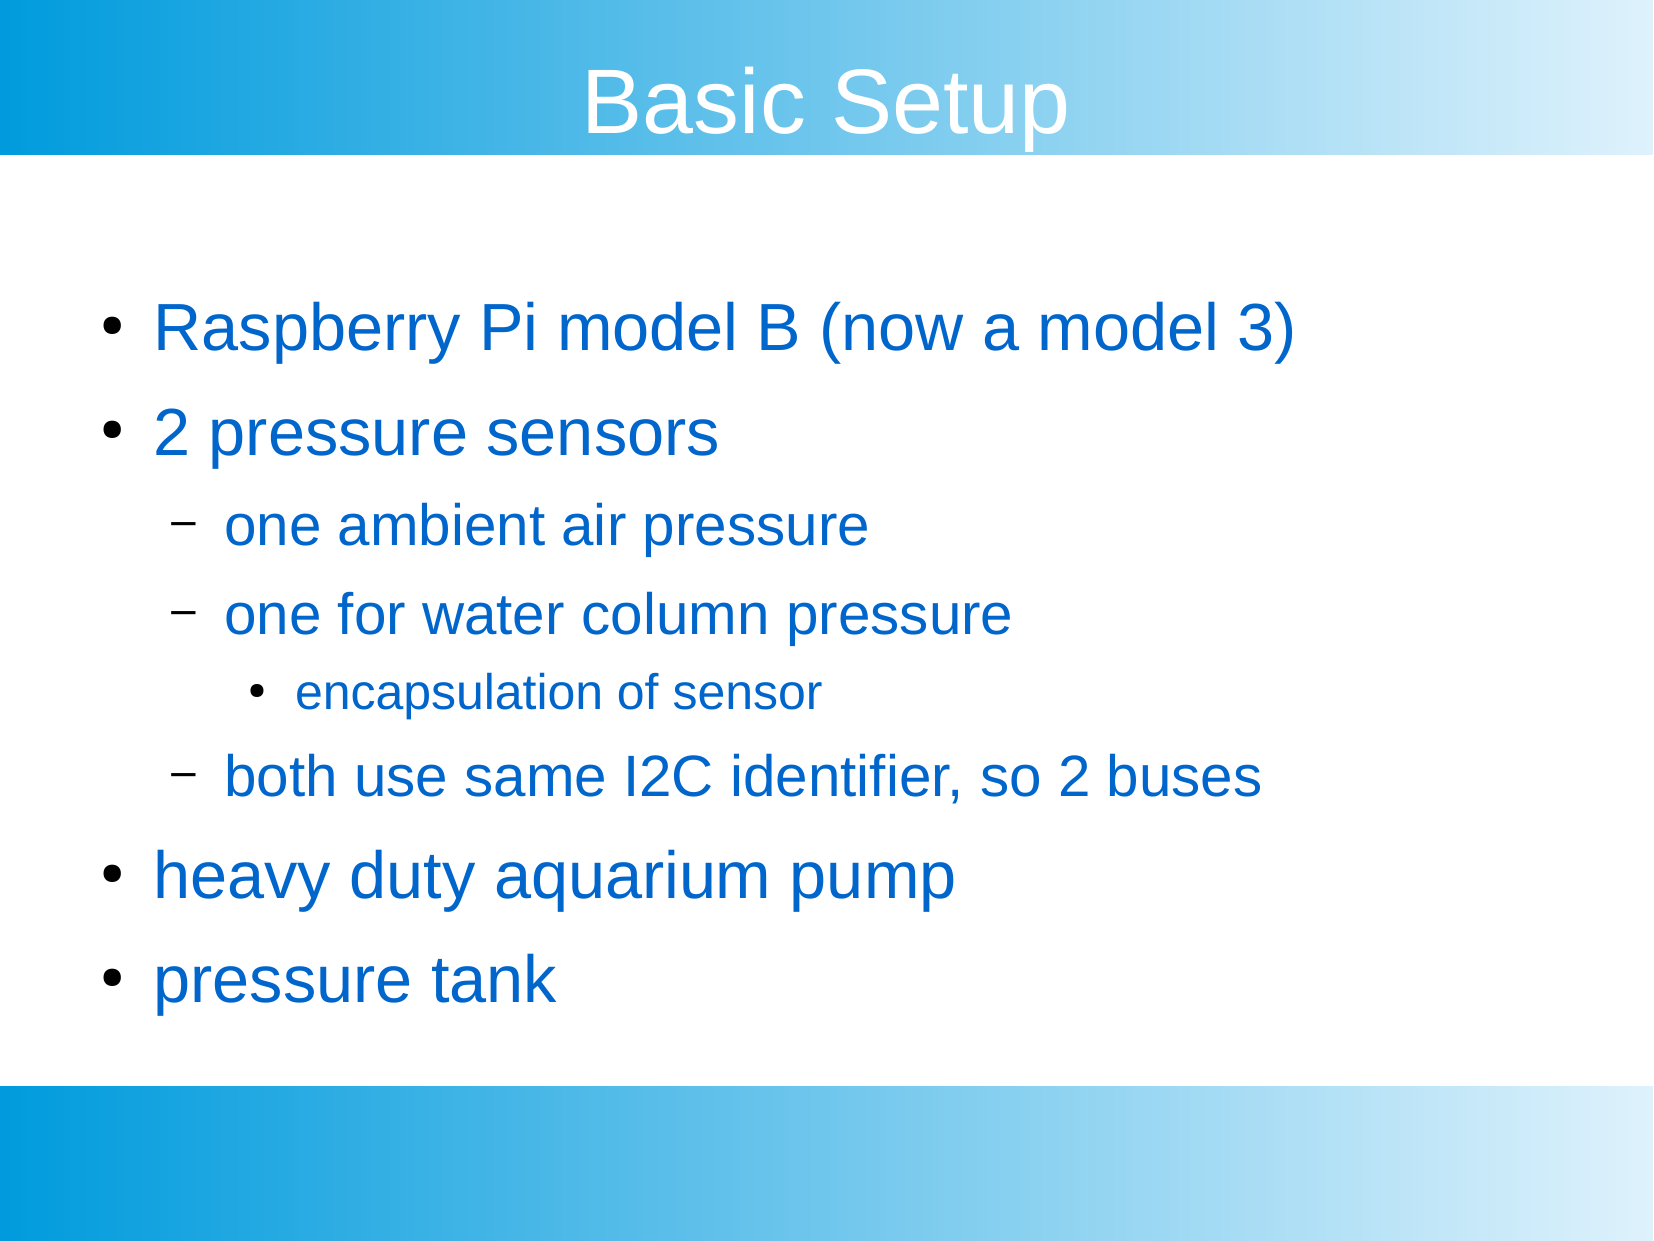

# Basic Setup
Raspberry Pi model B (now a model 3)
2 pressure sensors
one ambient air pressure
one for water column pressure
encapsulation of sensor
both use same I2C identifier, so 2 buses
heavy duty aquarium pump
pressure tank